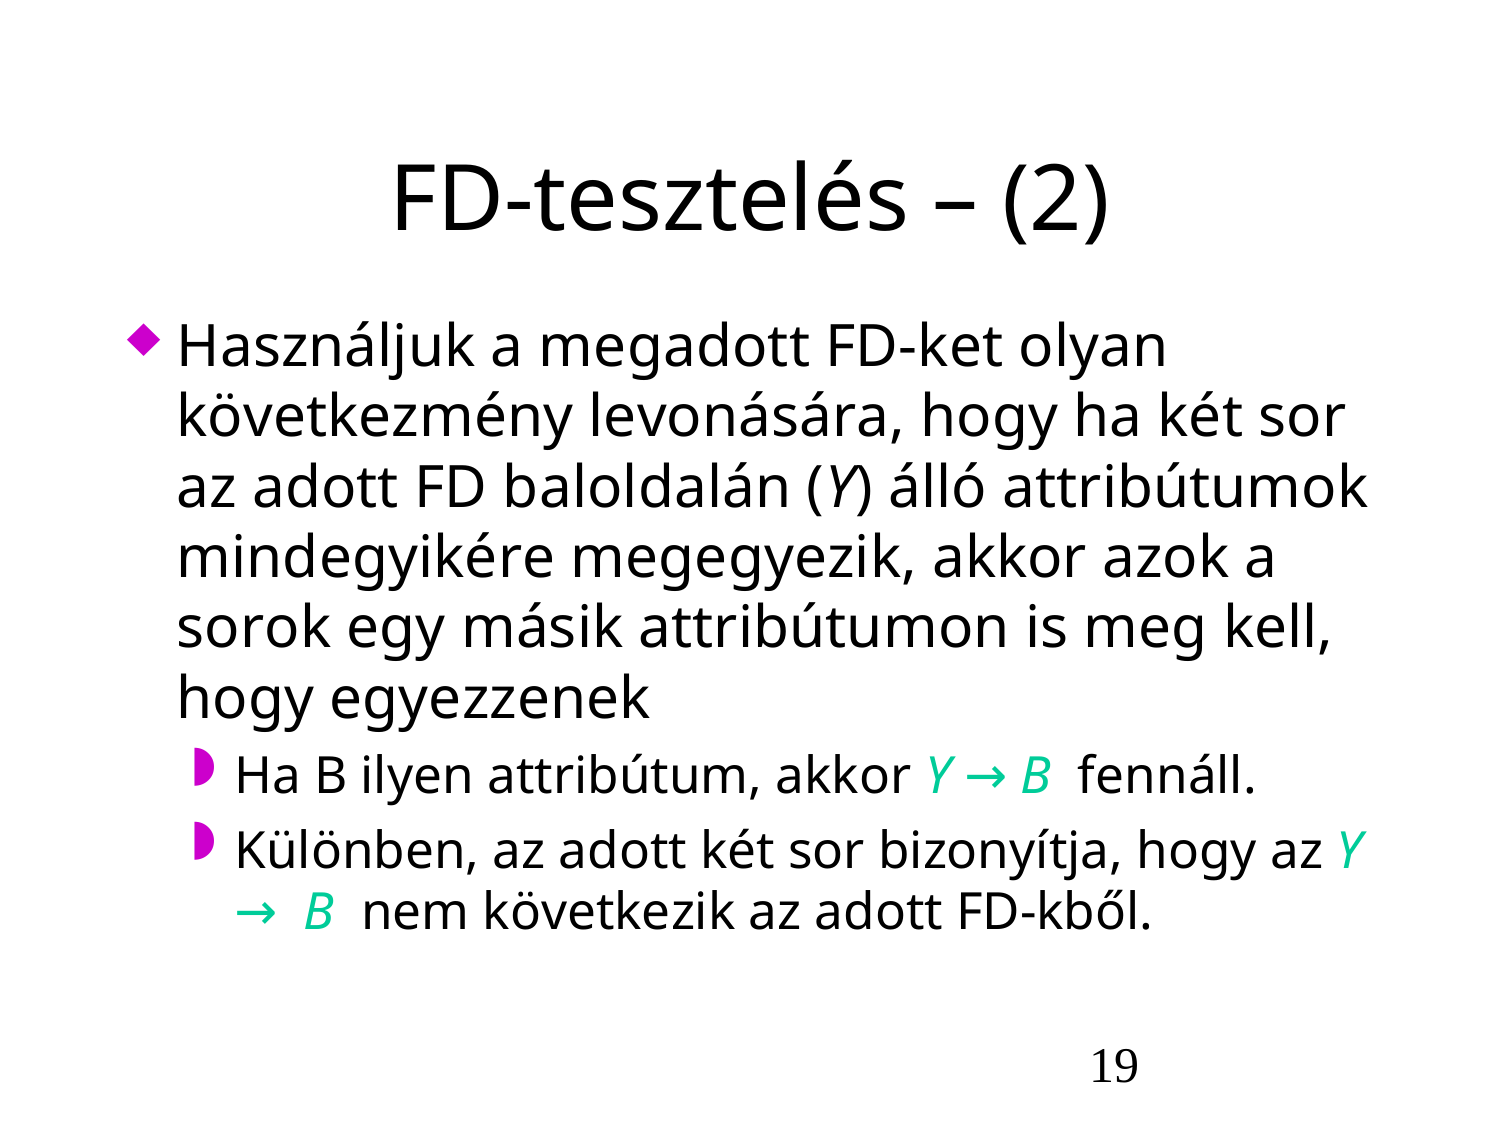

# FD-tesztelés – (2)
Használjuk a megadott FD-ket olyan következmény levonására, hogy ha két sor az adott FD baloldalán (Y) álló attribútumok mindegyikére megegyezik, akkor azok a sorok egy másik attribútumon is meg kell, hogy egyezzenek
Ha B ilyen attribútum, akkor Y → B fennáll.
Különben, az adott két sor bizonyítja, hogy az Y → B nem következik az adott FD-kből.
19